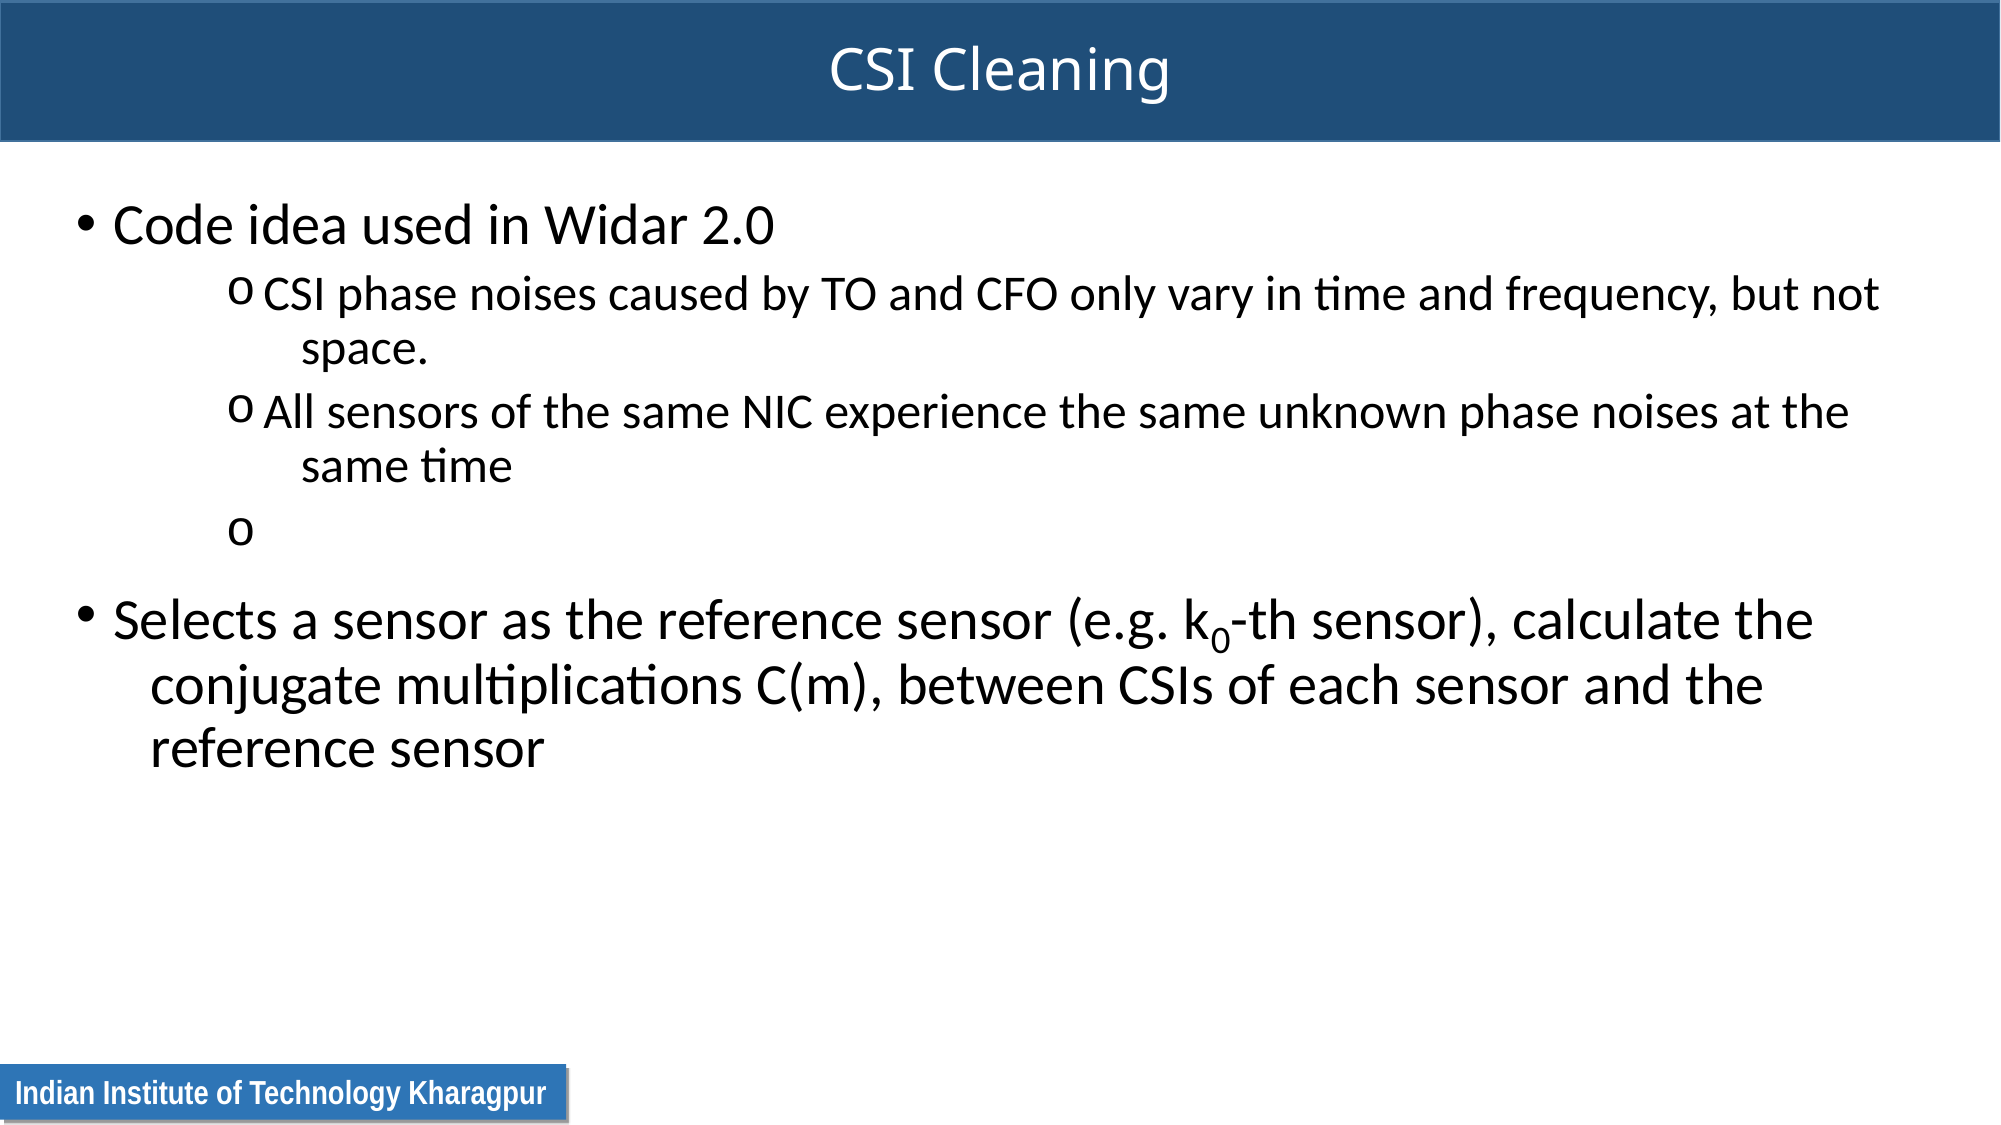

CSI Cleaning
# Code idea used in Widar 2.0
CSI phase noises caused by TO and CFO only vary in time and frequency, but not space.
All sensors of the same NIC experience the same unknown phase noises at the same time
Selects a sensor as the reference sensor (e.g. k0-th sensor), calculate the conjugate multiplications C(m), between CSIs of each sensor and the reference sensor